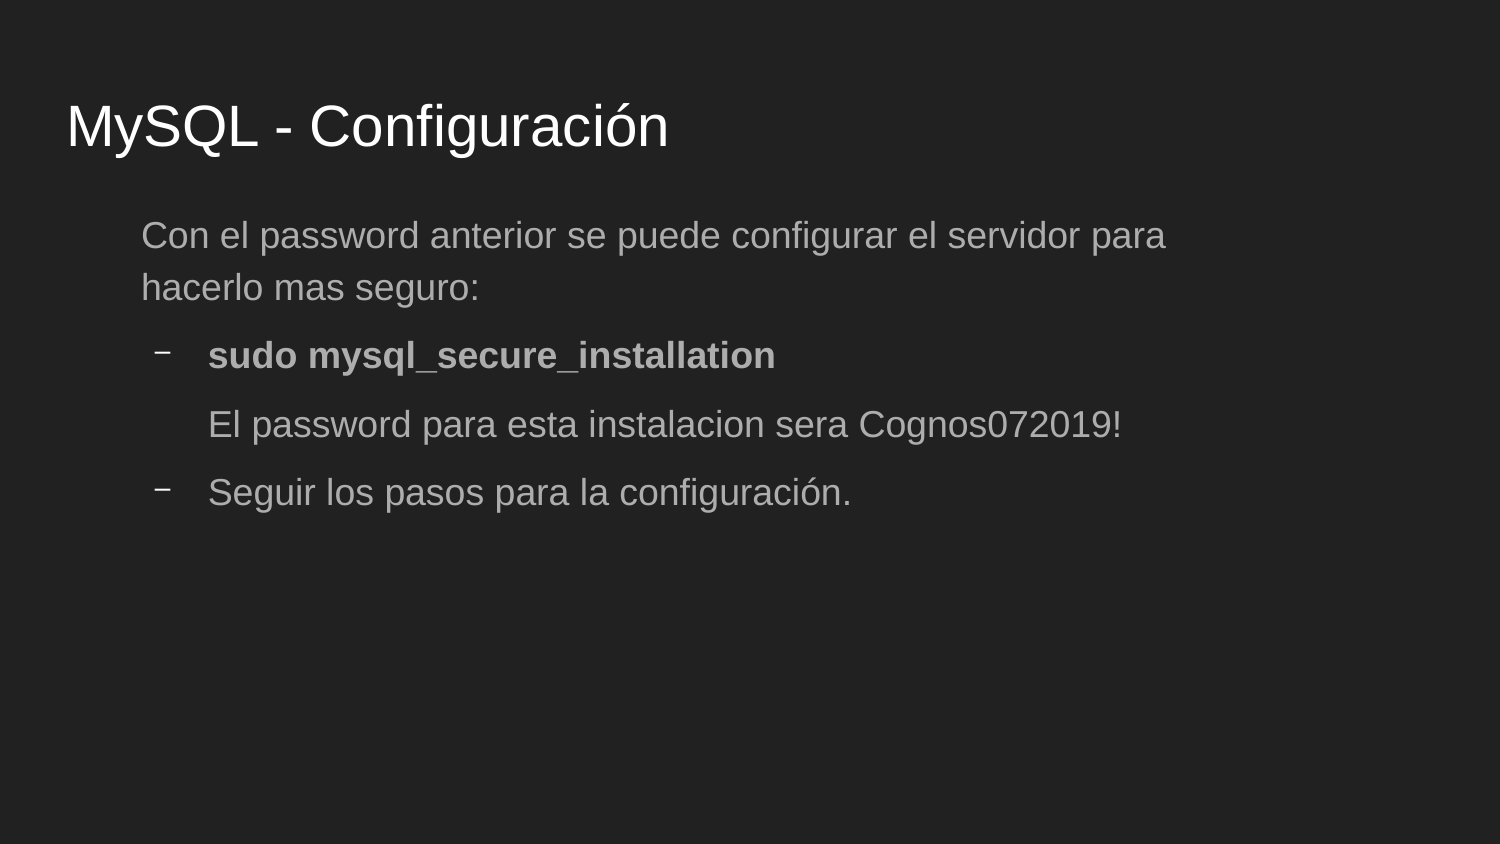

# MySQL - Configuración
Con el password anterior se puede configurar el servidor para hacerlo mas seguro:
sudo mysql_secure_installation
El password para esta instalacion sera Cognos072019!
Seguir los pasos para la configuración.